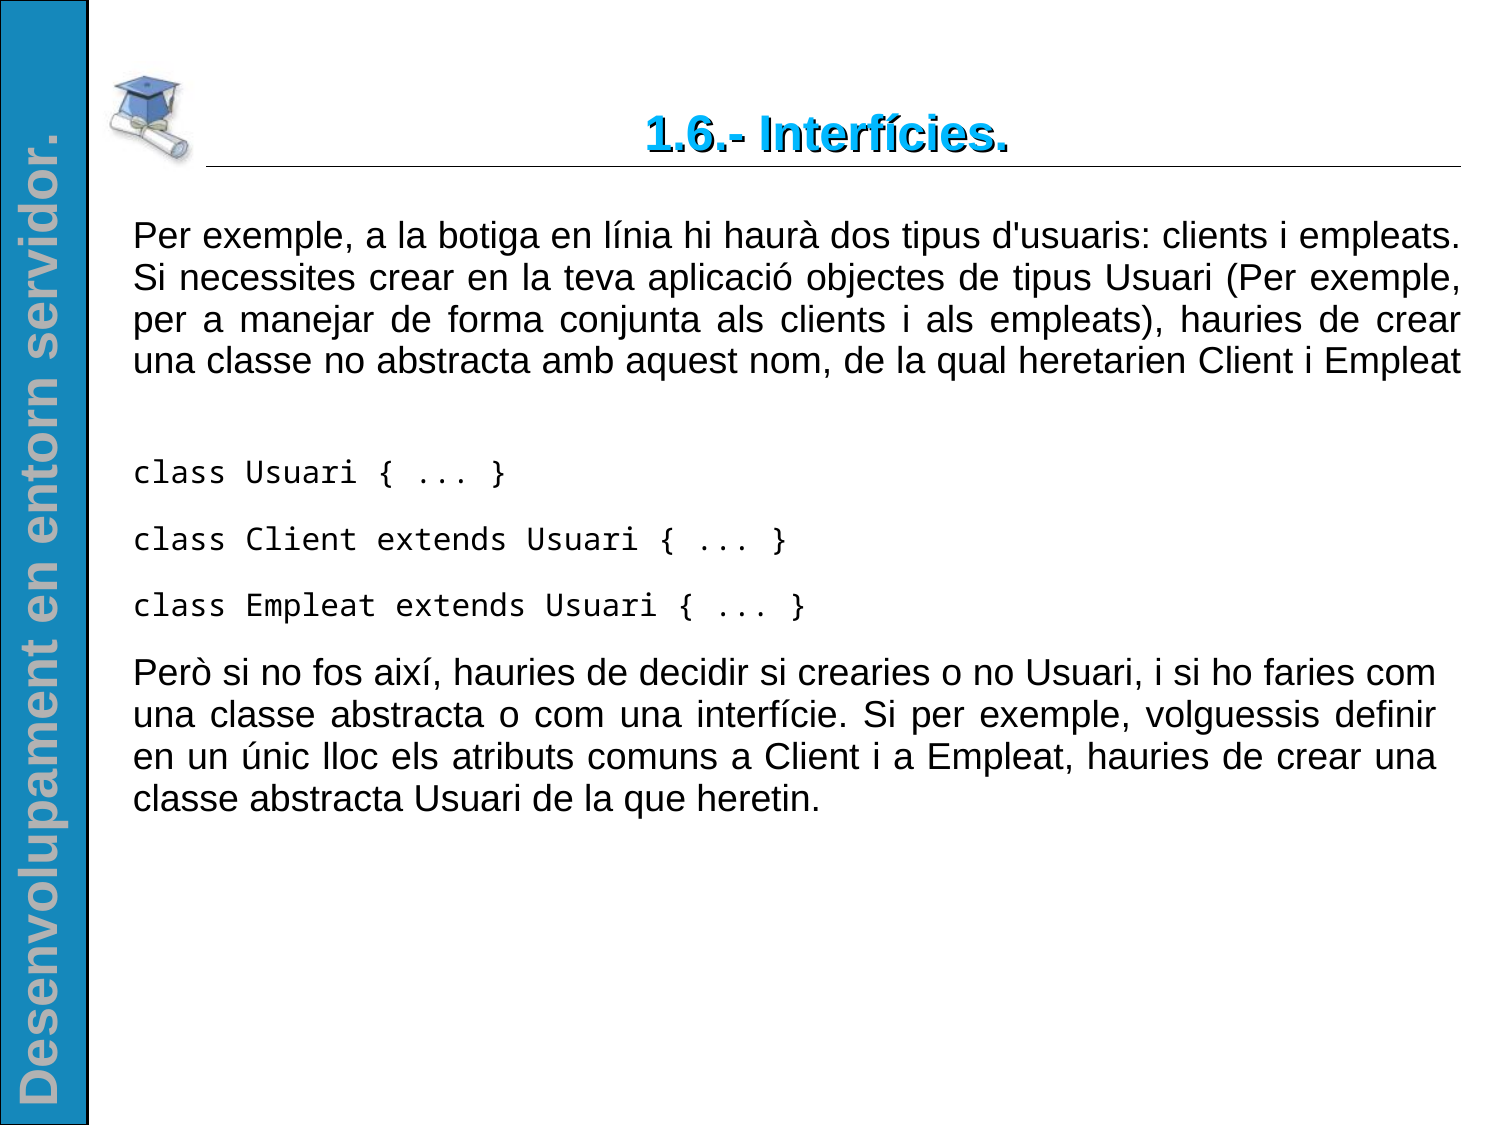

# 1.6.- Interfícies.
Per exemple, a la botiga en línia hi haurà dos tipus d'usuaris: clients i empleats. Si necessites crear en la teva aplicació objectes de tipus Usuari (Per exemple, per a manejar de forma conjunta als clients i als empleats), hauries de crear una classe no abstracta amb aquest nom, de la qual heretarien Client i Empleat
class Usuari { ... }
class Client extends Usuari { ... }
class Empleat extends Usuari { ... }
Però si no fos així, hauries de decidir si crearies o no Usuari, i si ho faries com una classe abstracta o com una interfície. Si per exemple, volguessis definir en un únic lloc els atributs comuns a Client i a Empleat, hauries de crear una classe abstracta Usuari de la que heretin.